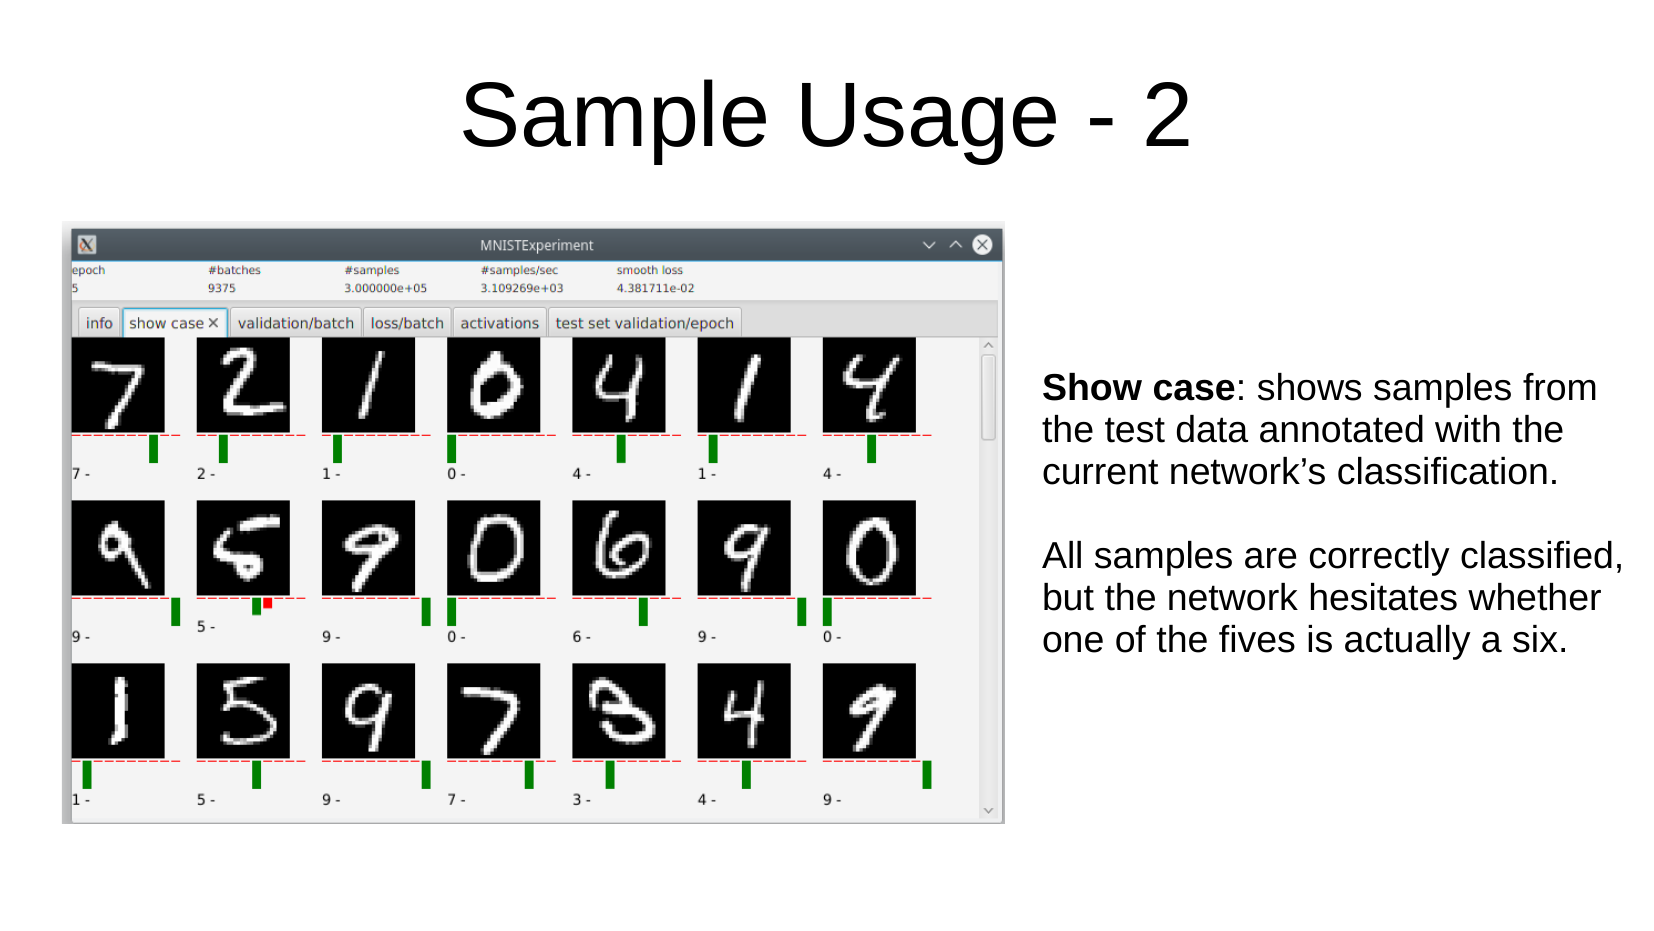

# Sample Usage - 2
Show case: shows samples from
the test data annotated with the
current network’s classification.
All samples are correctly classified,
but the network hesitates whether
one of the fives is actually a six.